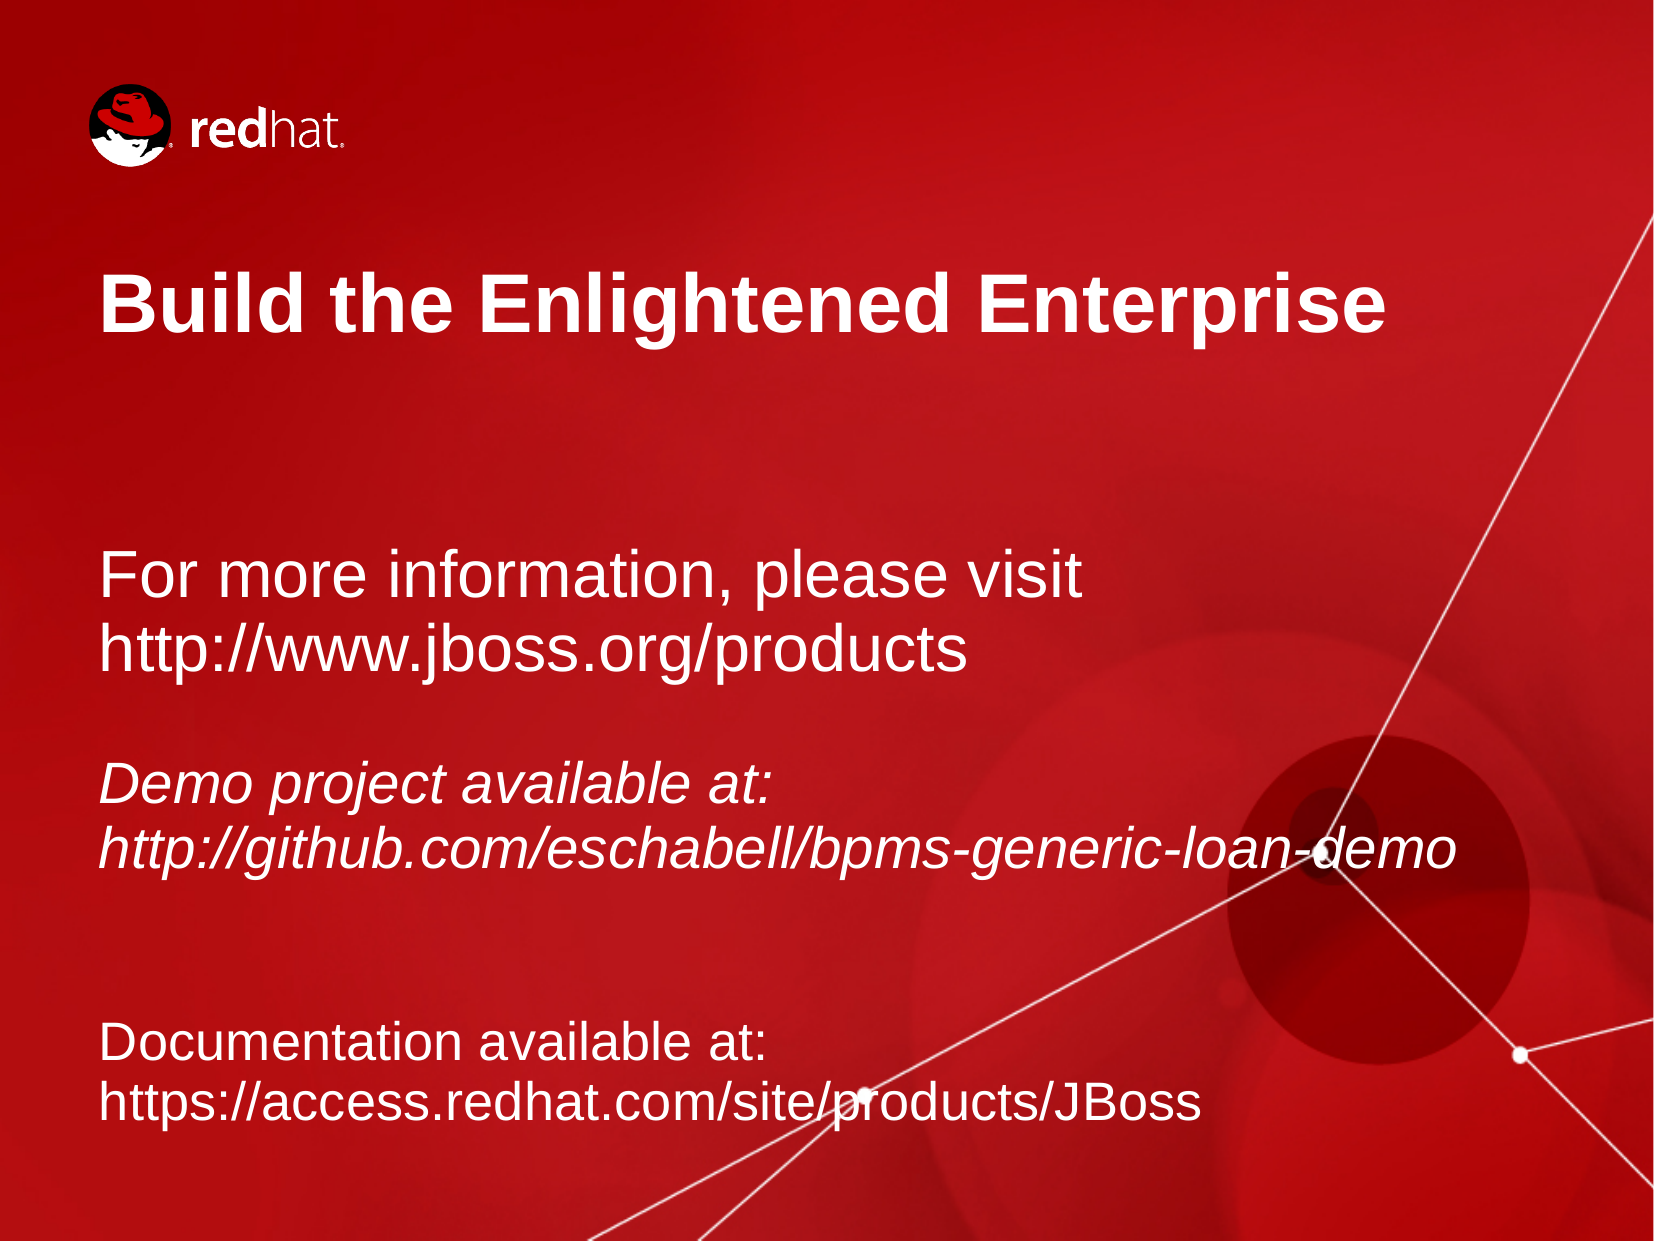

Build the Enlightened Enterprise
For more information, please visit
http://www.jboss.org/products
Demo project available at:
http://github.com/eschabell/bpms-generic-loan-demo
Documentation available at:
https://access.redhat.com/site/products/JBoss